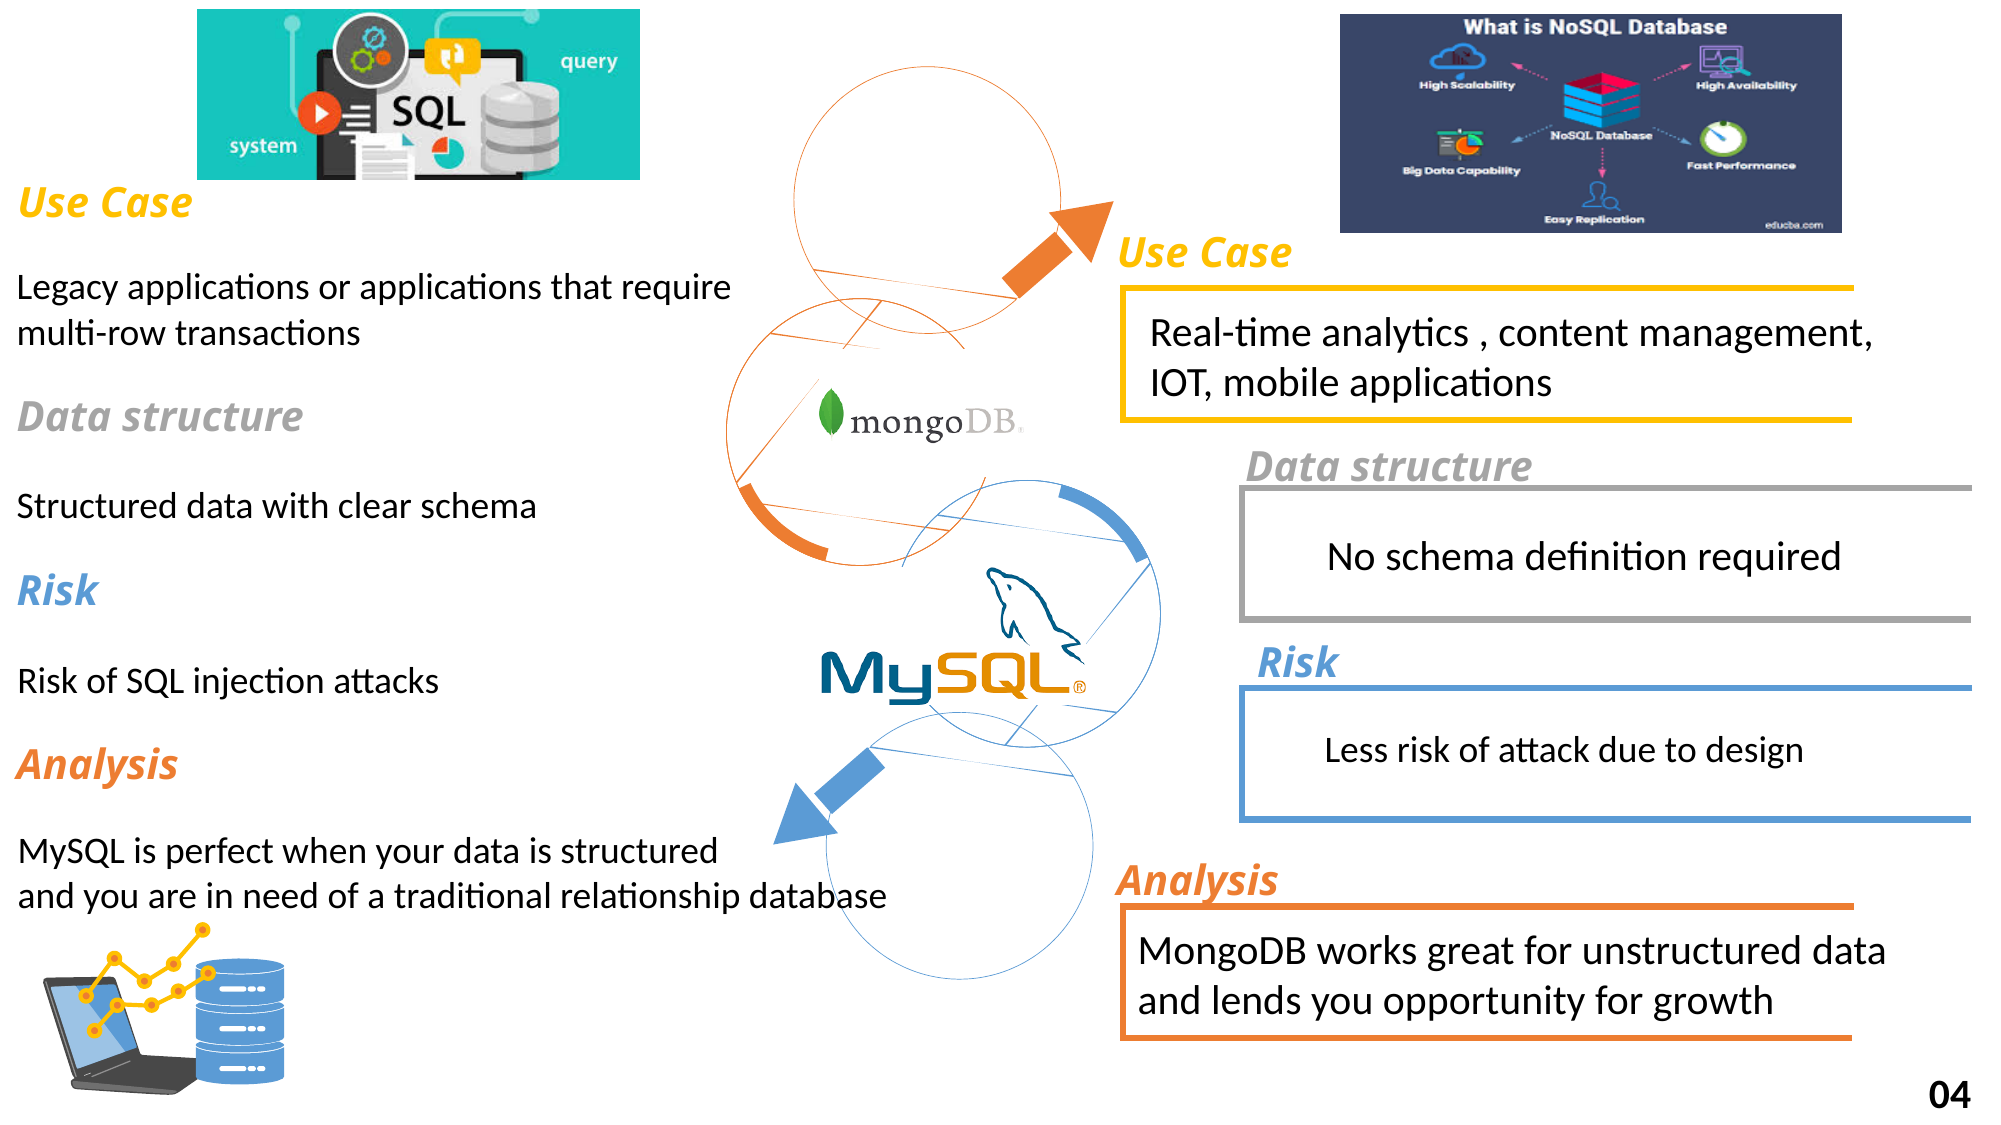

Use Case
Use Case
Legacy applications or applications that require multi-row transactions
Real-time analytics , content management, IOT, mobile applications
Data structure
Data structure
Structured data with clear schema
No schema definition required
Risk
Risk
Risk of SQL injection attacks
Less risk of attack due to design
Analysis
MySQL is perfect when your data is structured
and you are in need of a traditional relationship database
Analysis
MongoDB works great for unstructured data and lends you opportunity for growth
04